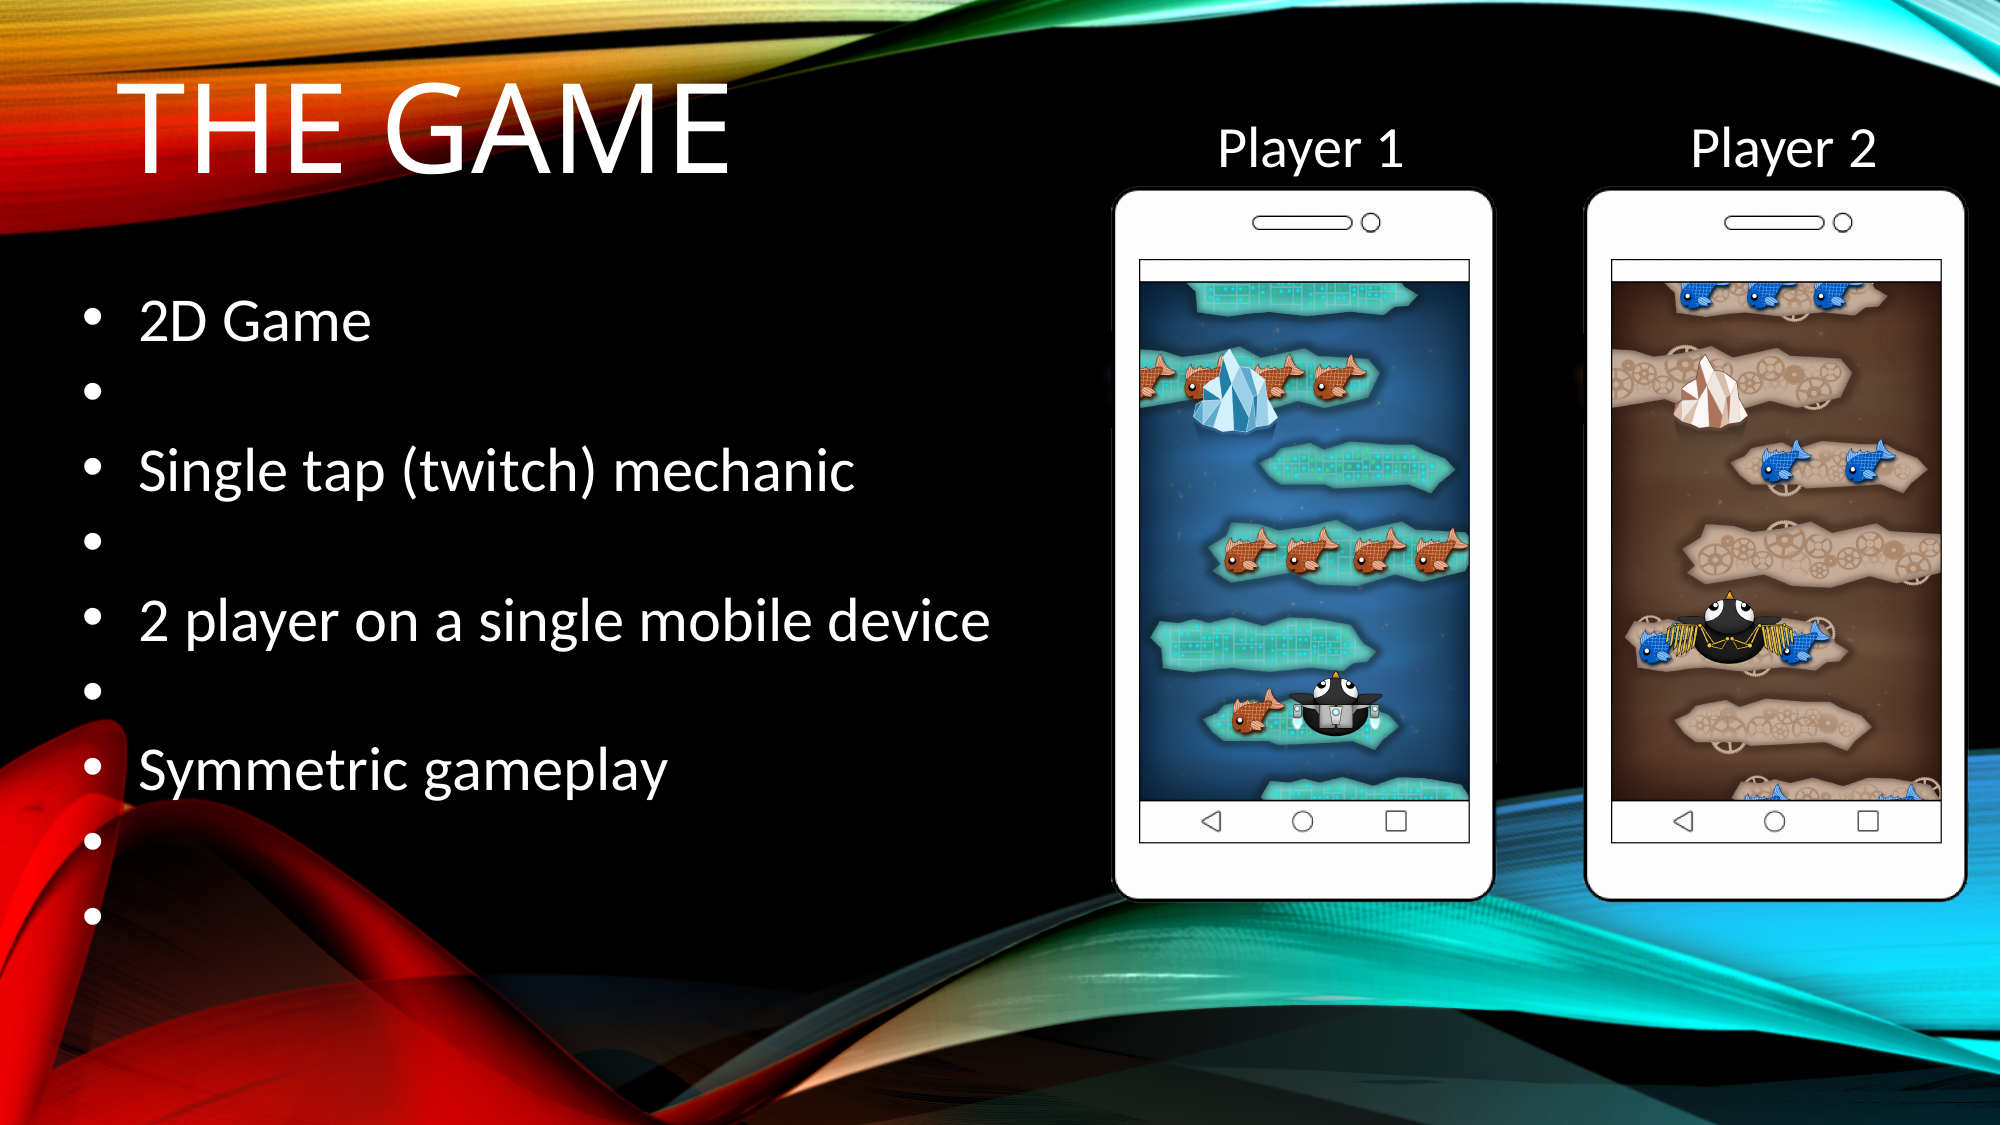

# The game
Player 1 theme
Player 2 theme
2D Game
Single tap (twitch) mechanic
2 player on a single mobile device
Symmetric gameplay